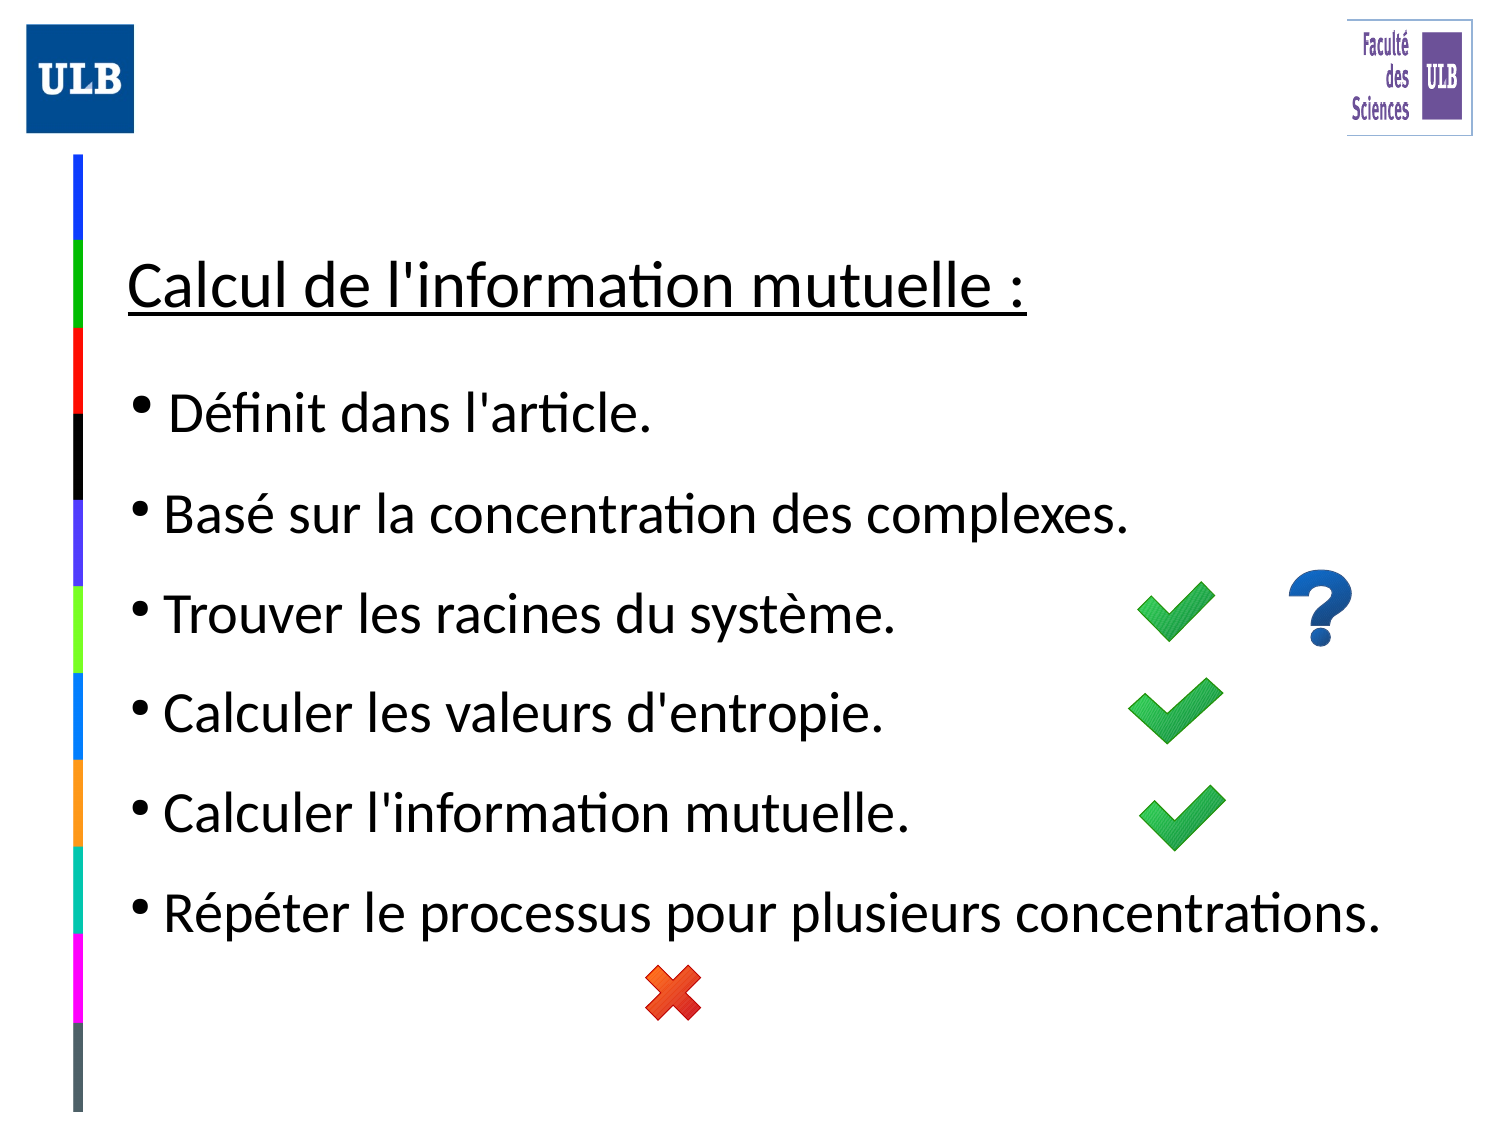

# Calcul de l'information mutuelle :
 Définit dans l'article.
 Basé sur la concentration des complexes.
 Trouver les racines du système.
 Calculer les valeurs d'entropie.
 Calculer l'information mutuelle.
 Répéter le processus pour plusieurs concentrations.